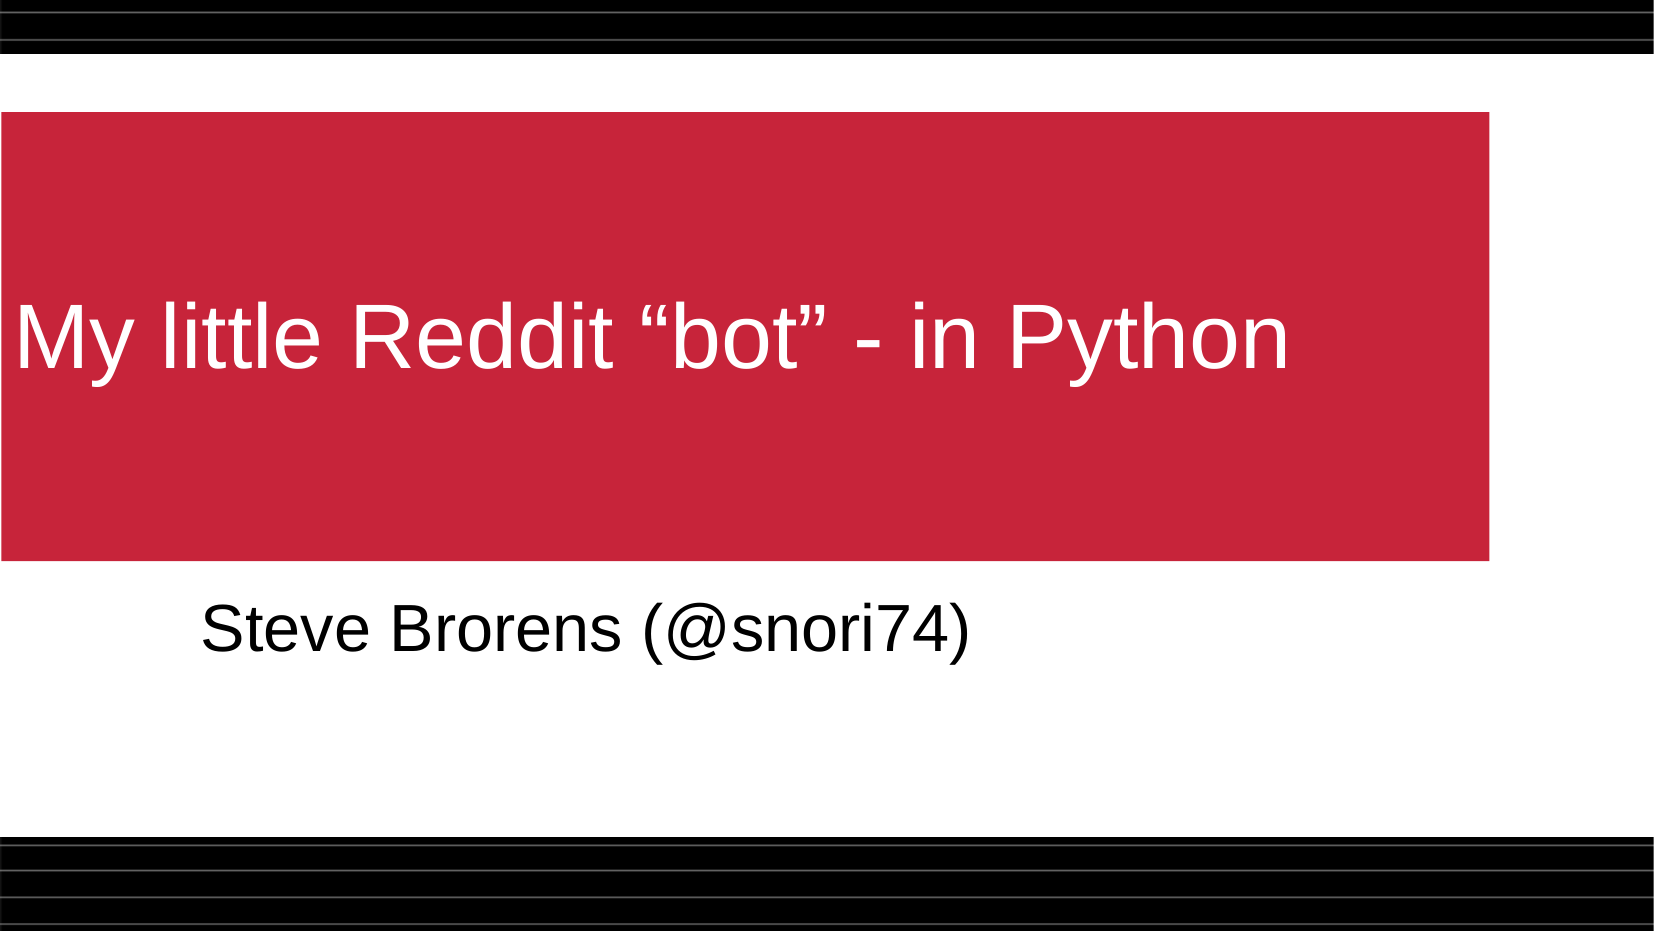

# My little Reddit “bot” - in Python
Steve Brorens (@snori74)